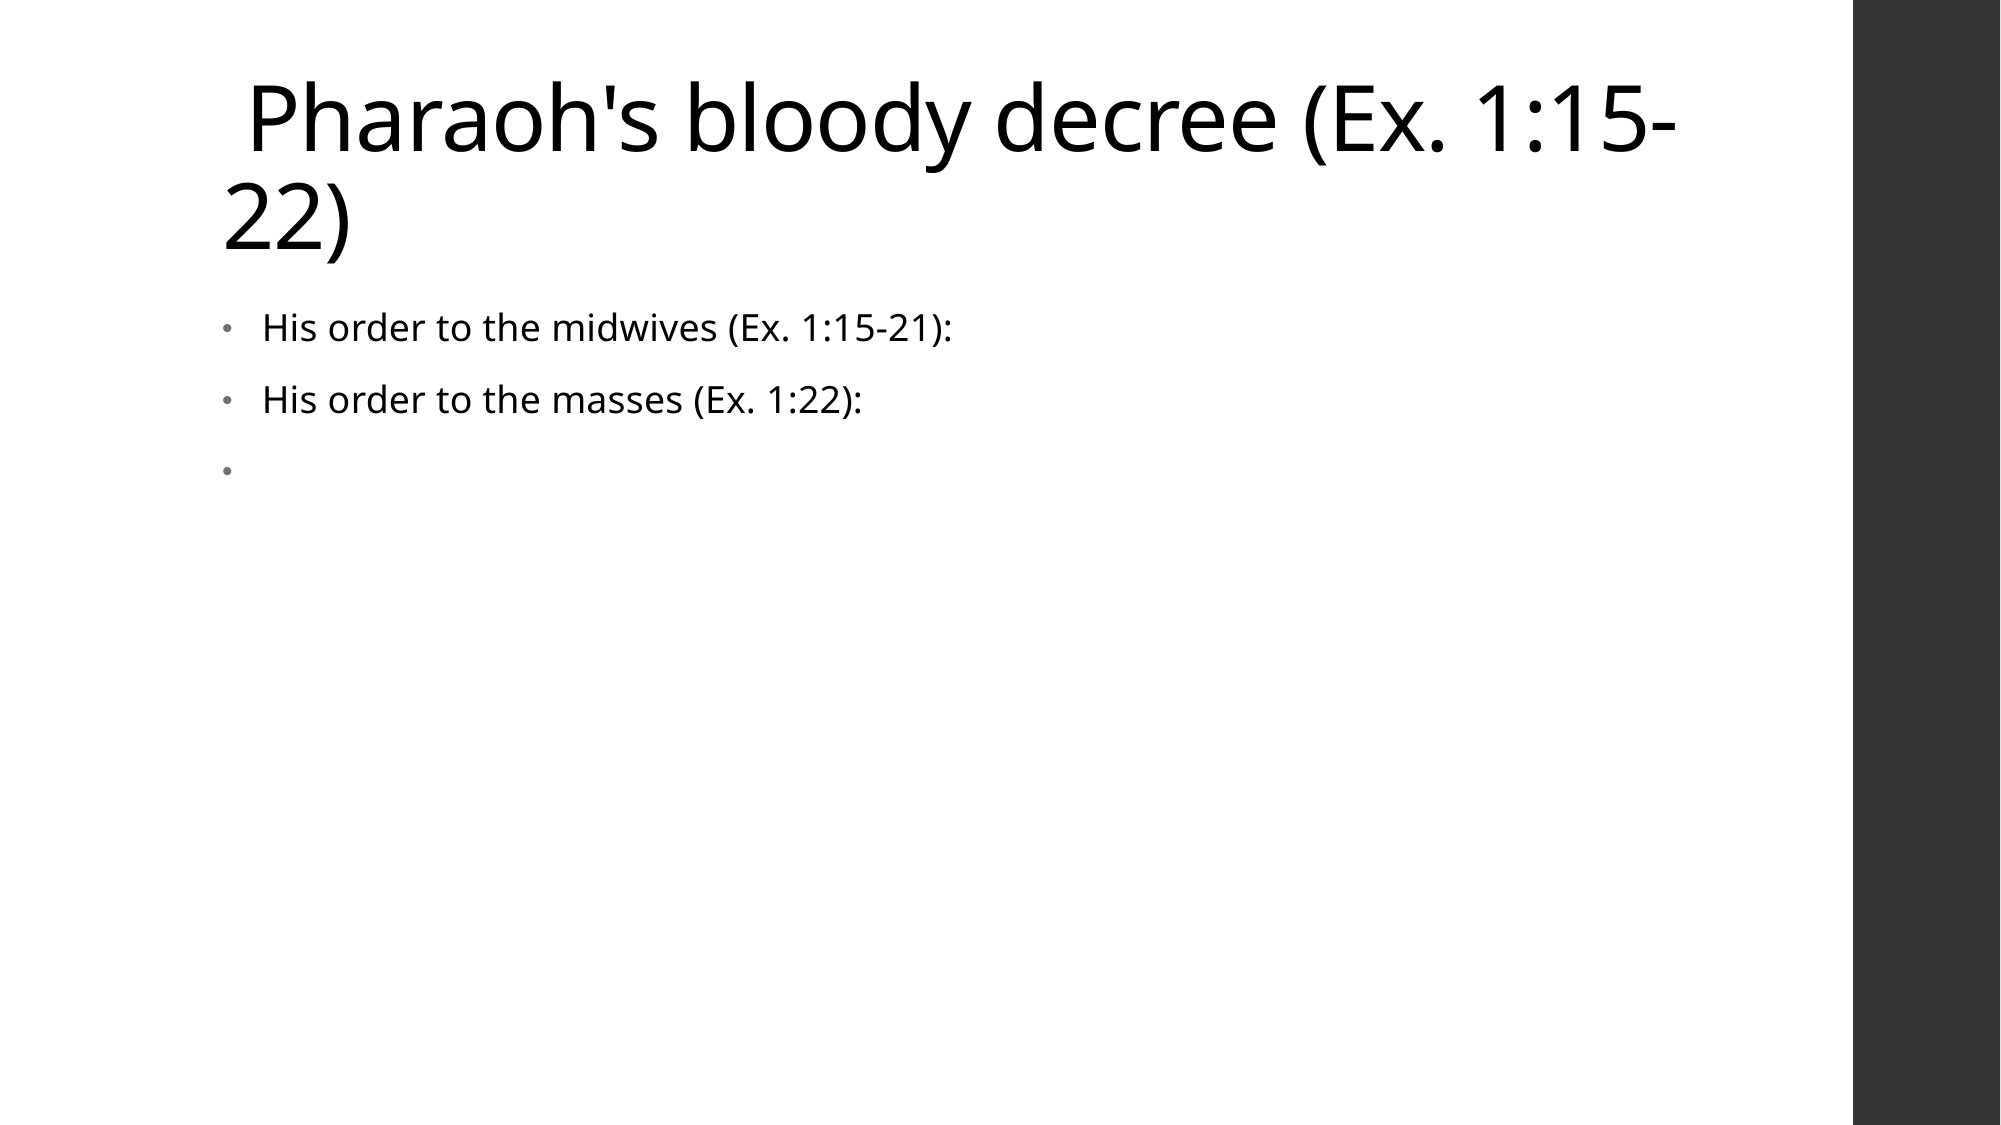

# Pharaoh's bloody decree (Ex. 1:15-22)
 His order to the midwives (Ex. 1:15-21):
 His order to the masses (Ex. 1:22):